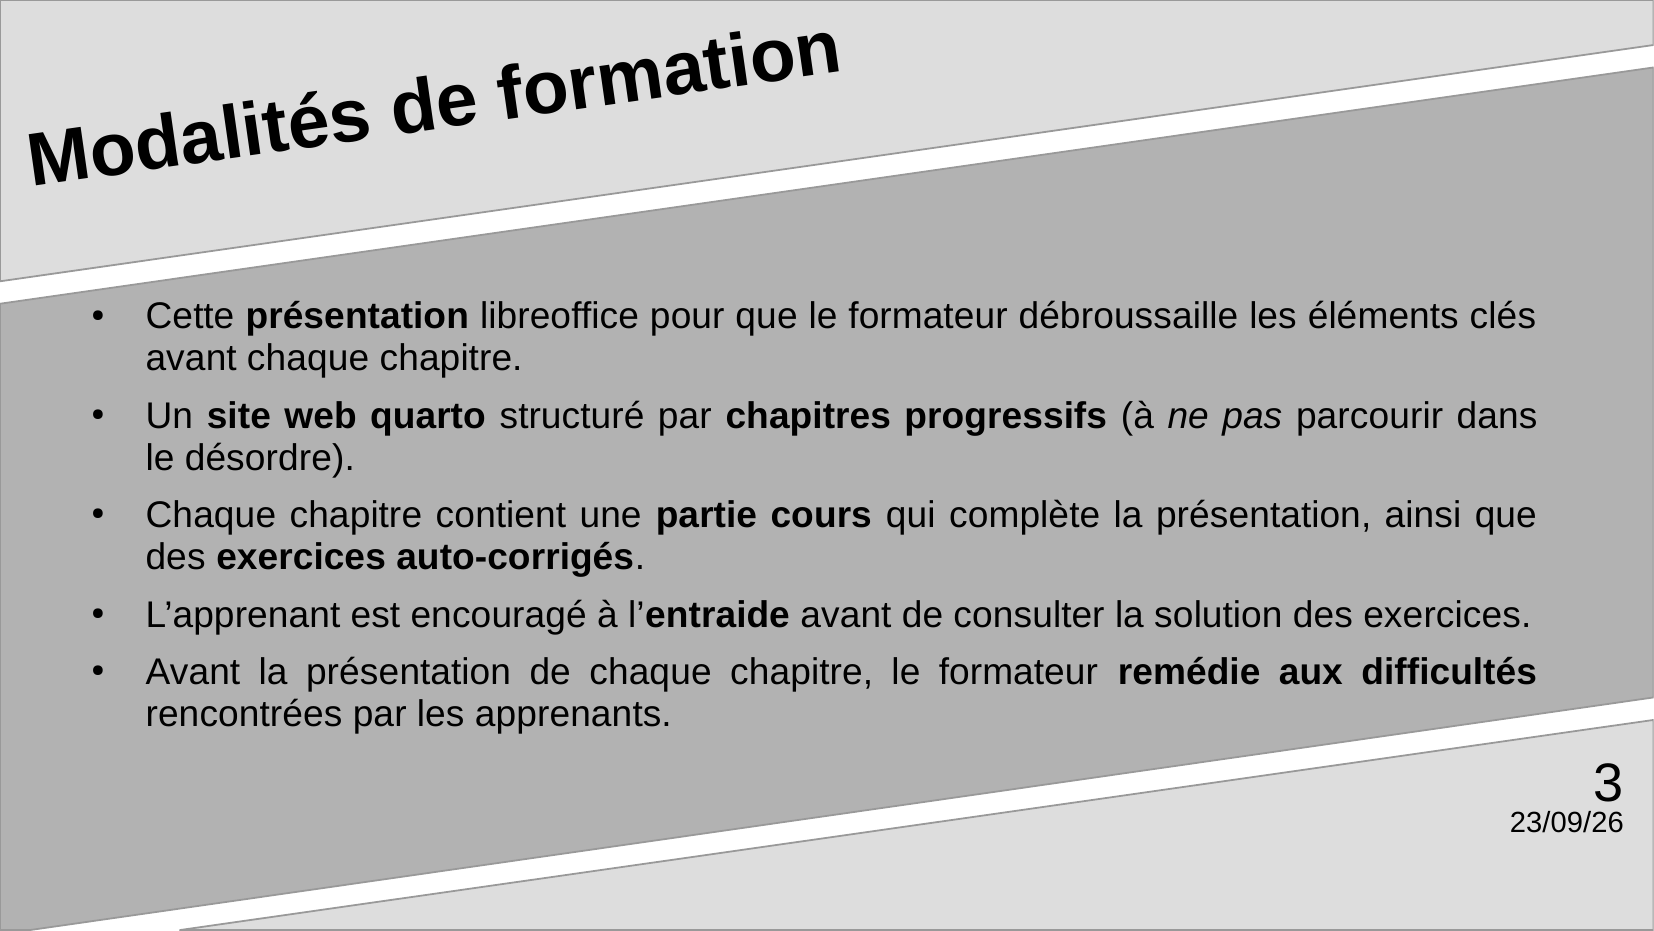

Modalités de formation
# Cette présentation libreoffice pour que le formateur débroussaille les éléments clés avant chaque chapitre.
Un site web quarto structuré par chapitres progressifs (à ne pas parcourir dans le désordre).
Chaque chapitre contient une partie cours qui complète la présentation, ainsi que des exercices auto-corrigés.
L’apprenant est encouragé à l’entraide avant de consulter la solution des exercices.
Avant la présentation de chaque chapitre, le formateur remédie aux difficultés rencontrées par les apprenants.
3